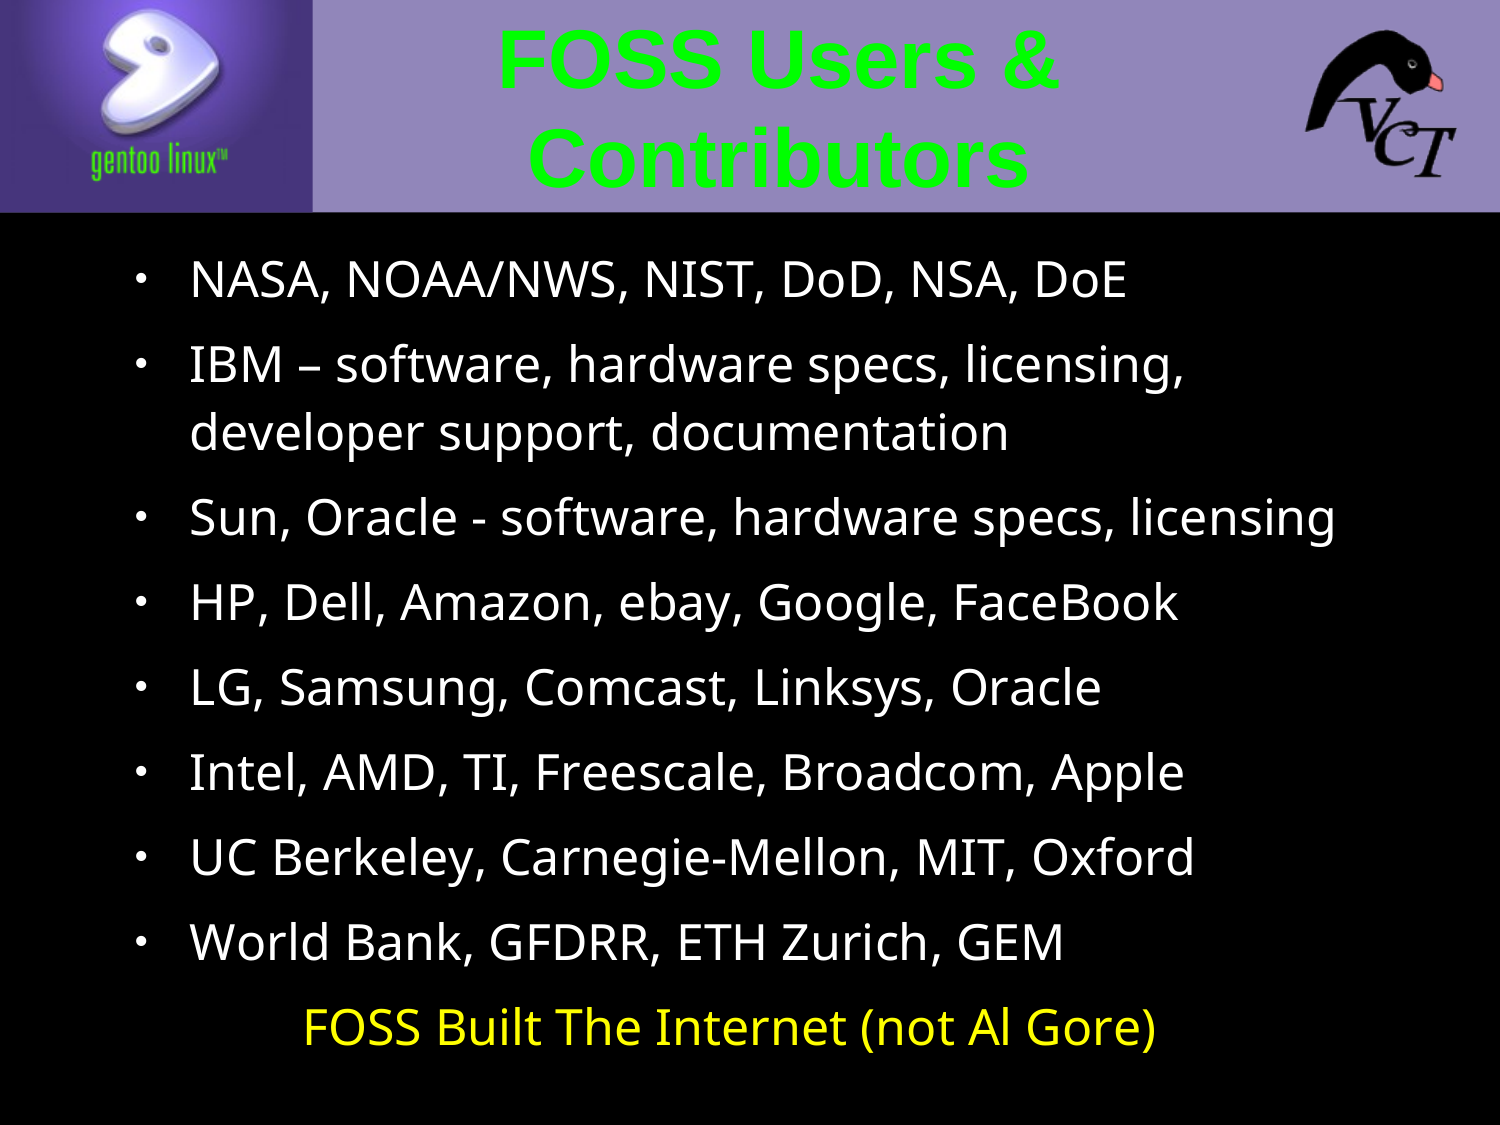

# FOSS Users & Contributors
NASA, NOAA/NWS, NIST, DoD, NSA, DoE
IBM – software, hardware specs, licensing, developer support, documentation
Sun, Oracle - software, hardware specs, licensing
HP, Dell, Amazon, ebay, Google, FaceBook
LG, Samsung, Comcast, Linksys, Oracle
Intel, AMD, TI, Freescale, Broadcom, Apple
UC Berkeley, Carnegie-Mellon, MIT, Oxford
World Bank, GFDRR, ETH Zurich, GEM
FOSS Built The Internet (not Al Gore)